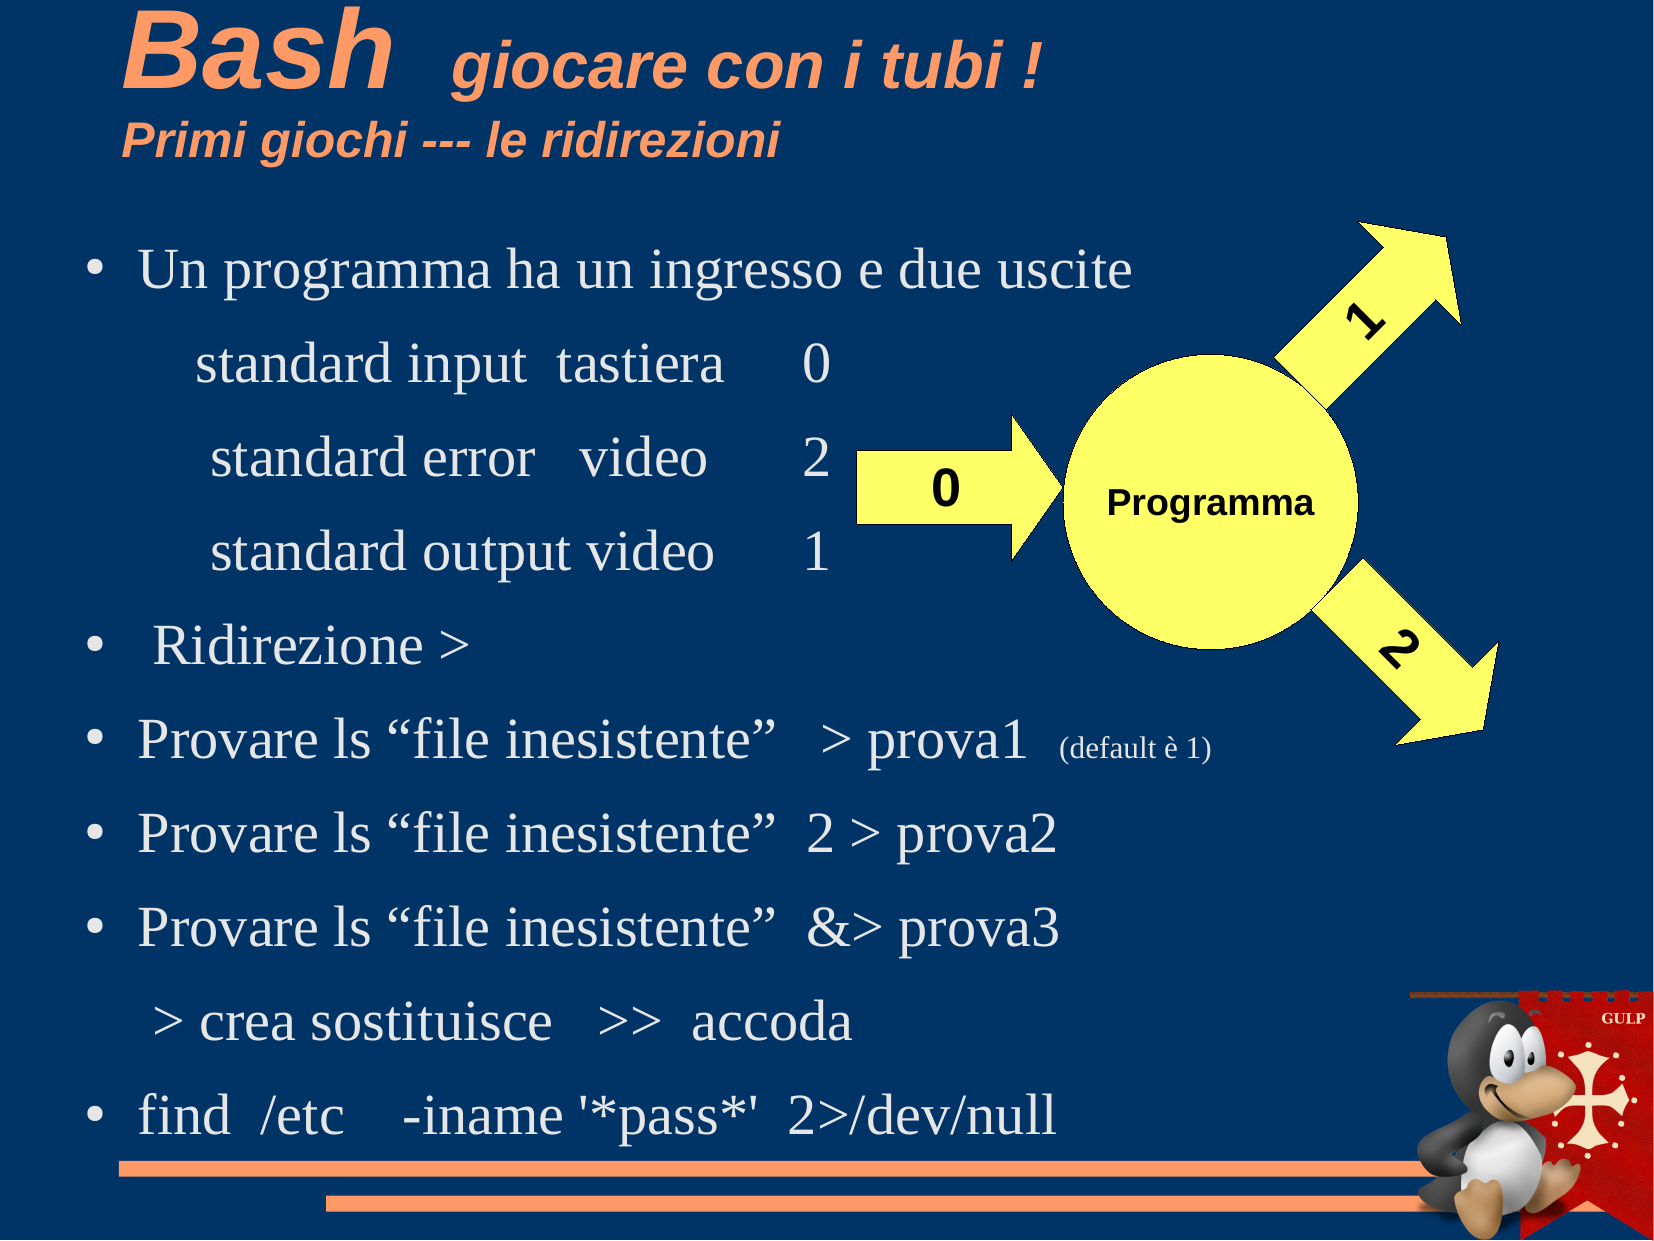

# Bash giocare con i tubi ! Primi giochi --- le ridirezioni
Un programma ha un ingresso e due uscite
 standard input tastiera 	0
 standard error video 		2
 standard output video 	1
 Ridirezione >
Provare ls “file inesistente” > prova1 (default è 1)
Provare ls “file inesistente” 2 > prova2
Provare ls “file inesistente” &> prova3
 > crea sostituisce >> accoda
find /etc -iname '*pass*' 2>/dev/null
1
Programma
0
2